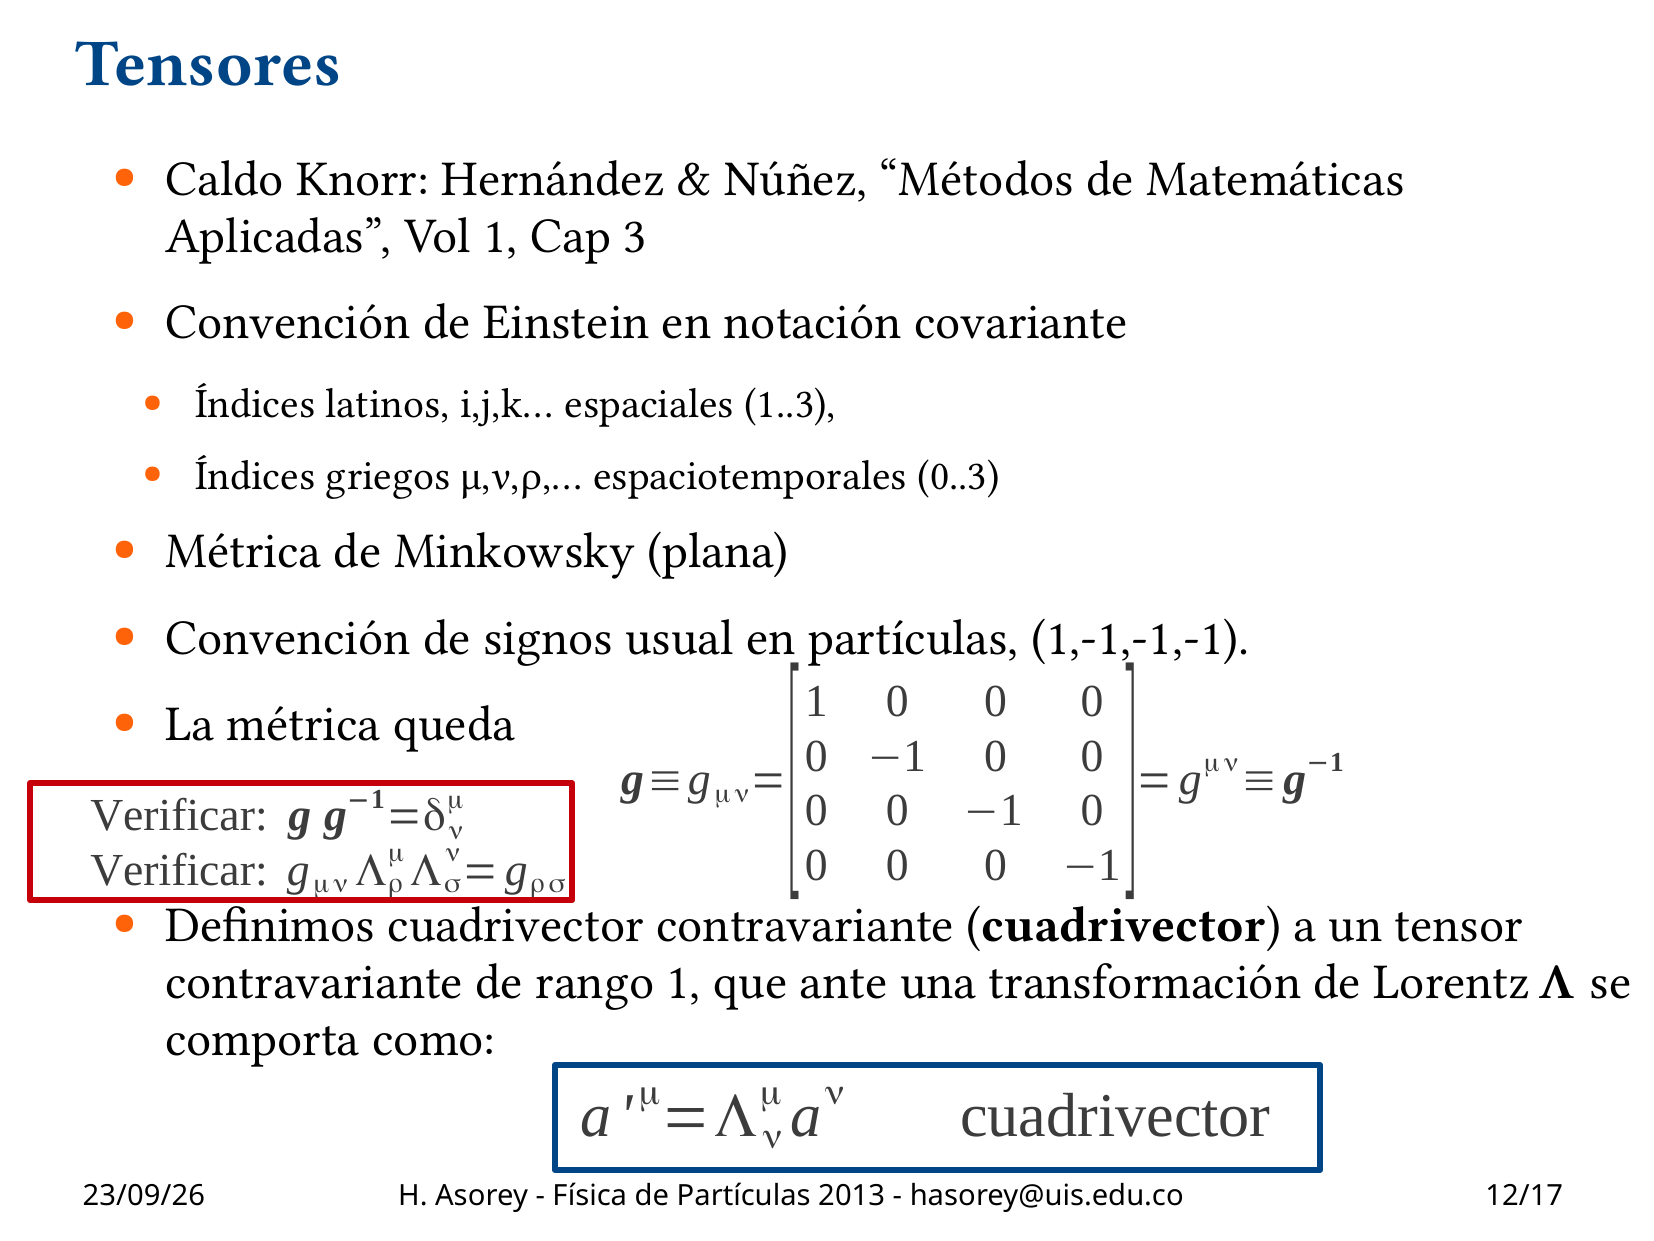

# Tensores
Caldo Knorr: Hernández & Núñez, “Métodos de Matemáticas Aplicadas”, Vol 1, Cap 3
Convención de Einstein en notación covariante
Índices latinos, i,j,k... espaciales (1..3),
Índices griegos μ,ν,ρ,... espaciotemporales (0..3)
Métrica de Minkowsky (plana)
Convención de signos usual en partículas, (1,-1,-1,-1).
La métrica queda
Definimos cuadrivector contravariante (cuadrivector) a un tensor contravariante de rango 1, que ante una transformación de Lorentz Λ se comporta como:
H. Asorey - Física de Partículas 2013 - hasorey@uis.edu.co
12